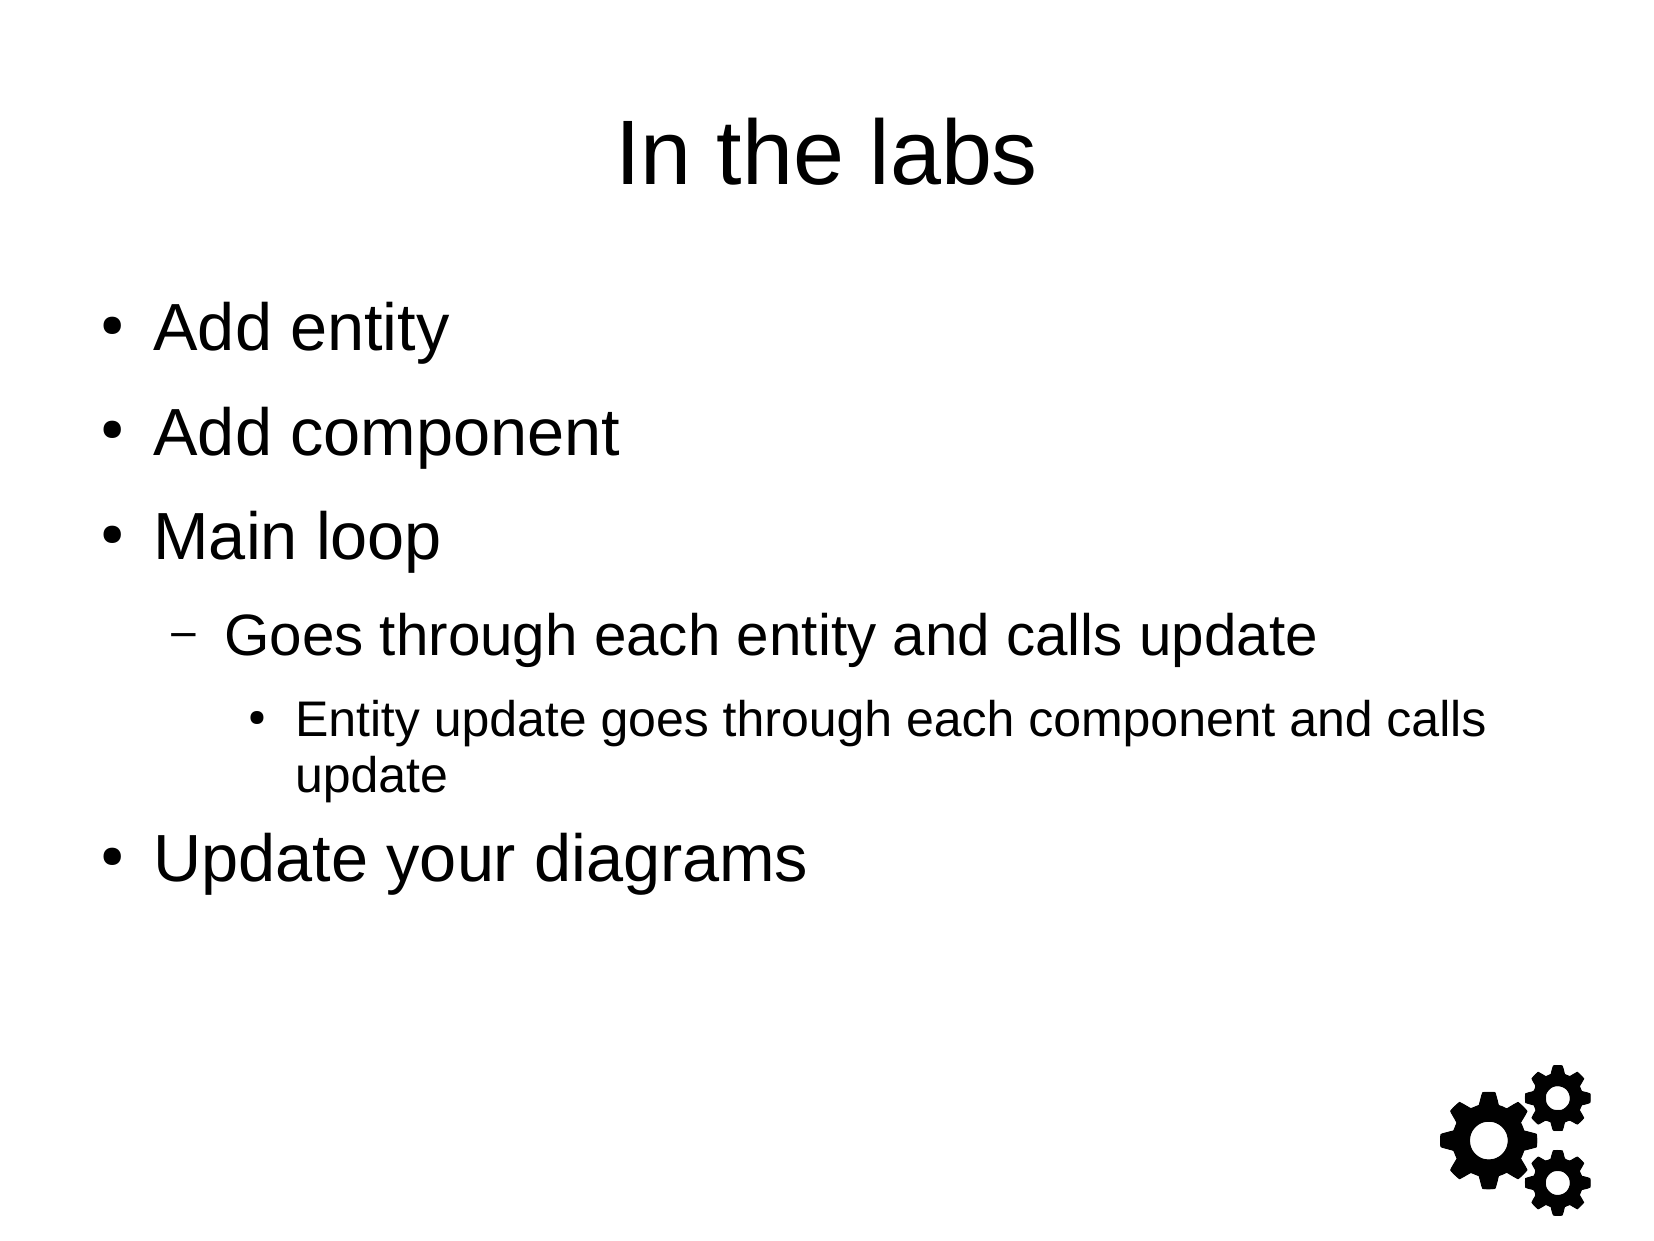

# In the labs
Add entity
Add component
Main loop
Goes through each entity and calls update
Entity update goes through each component and calls update
Update your diagrams